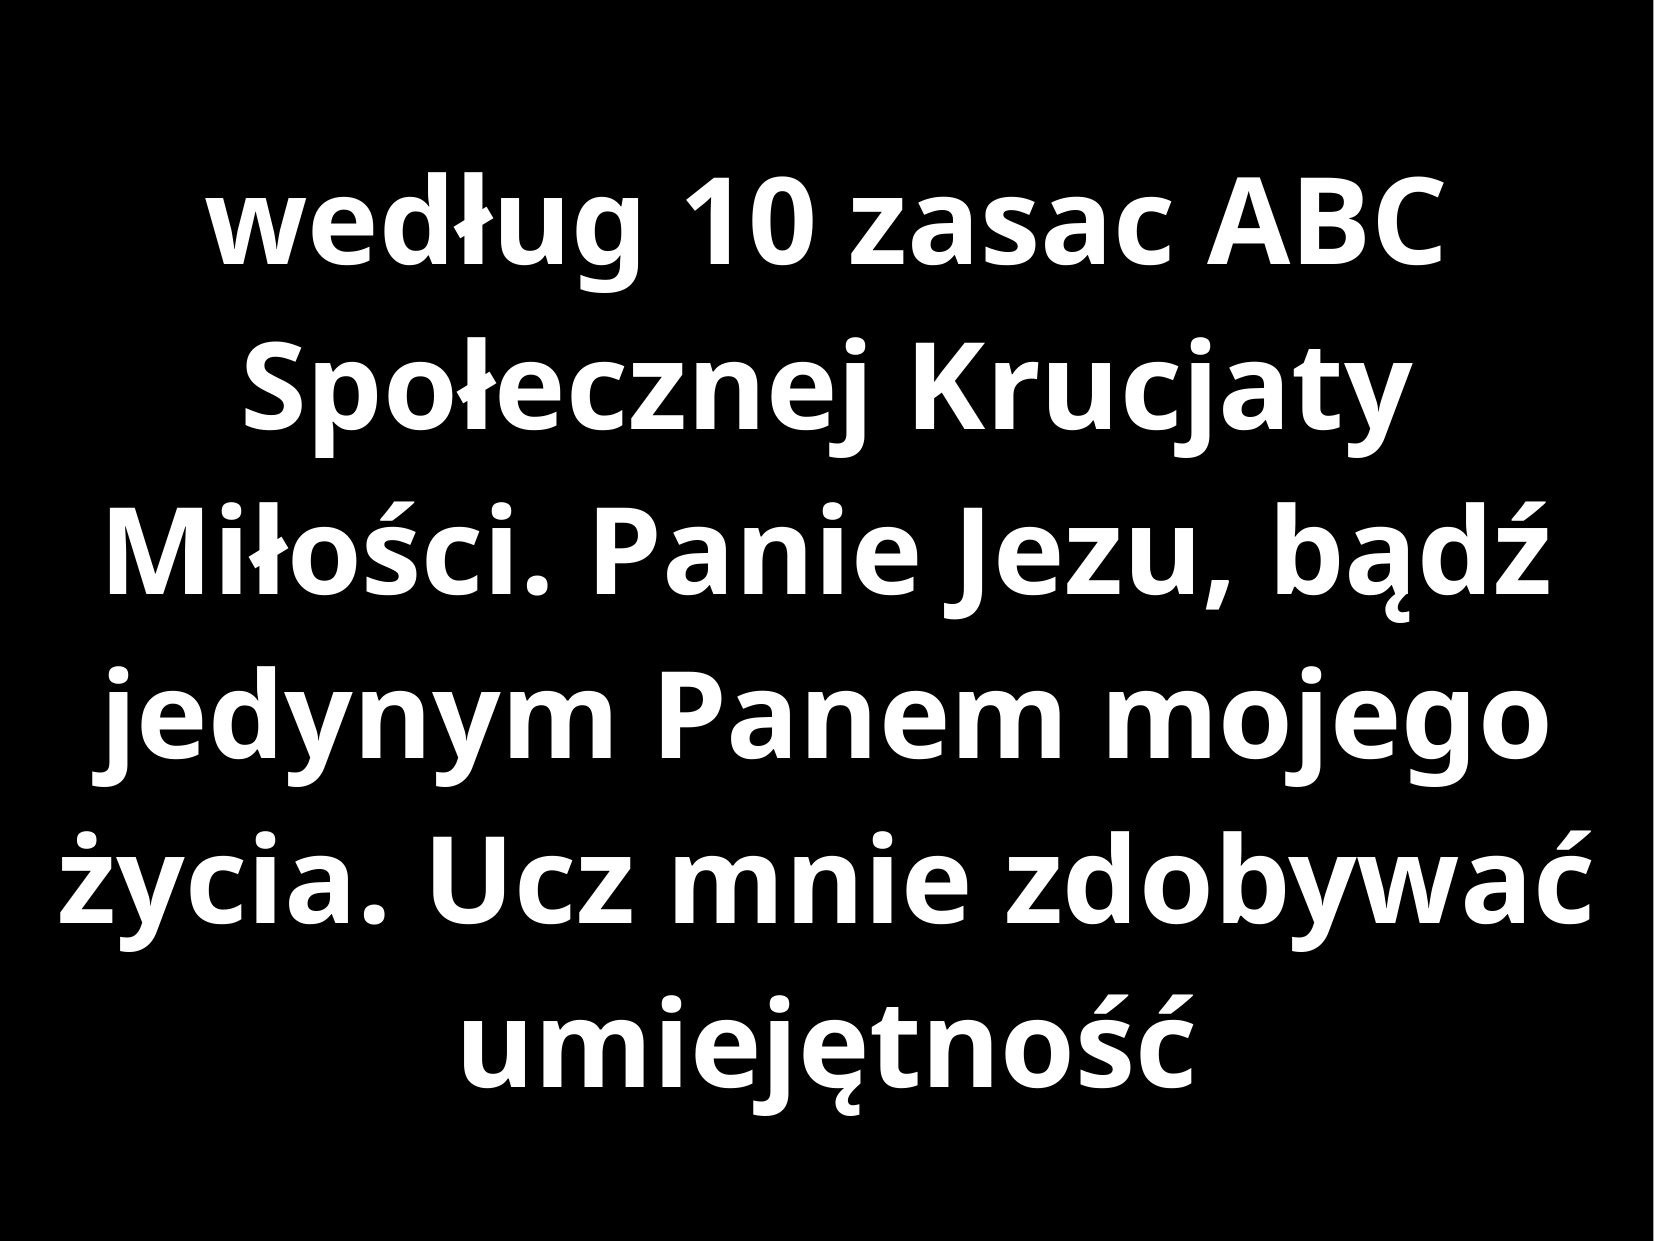

# według 10 zasac ABC Społecznej Krucjaty Miłości. Panie Jezu, bądź jedynym Panem mojego życia. Ucz mnie zdobywać umiejętność